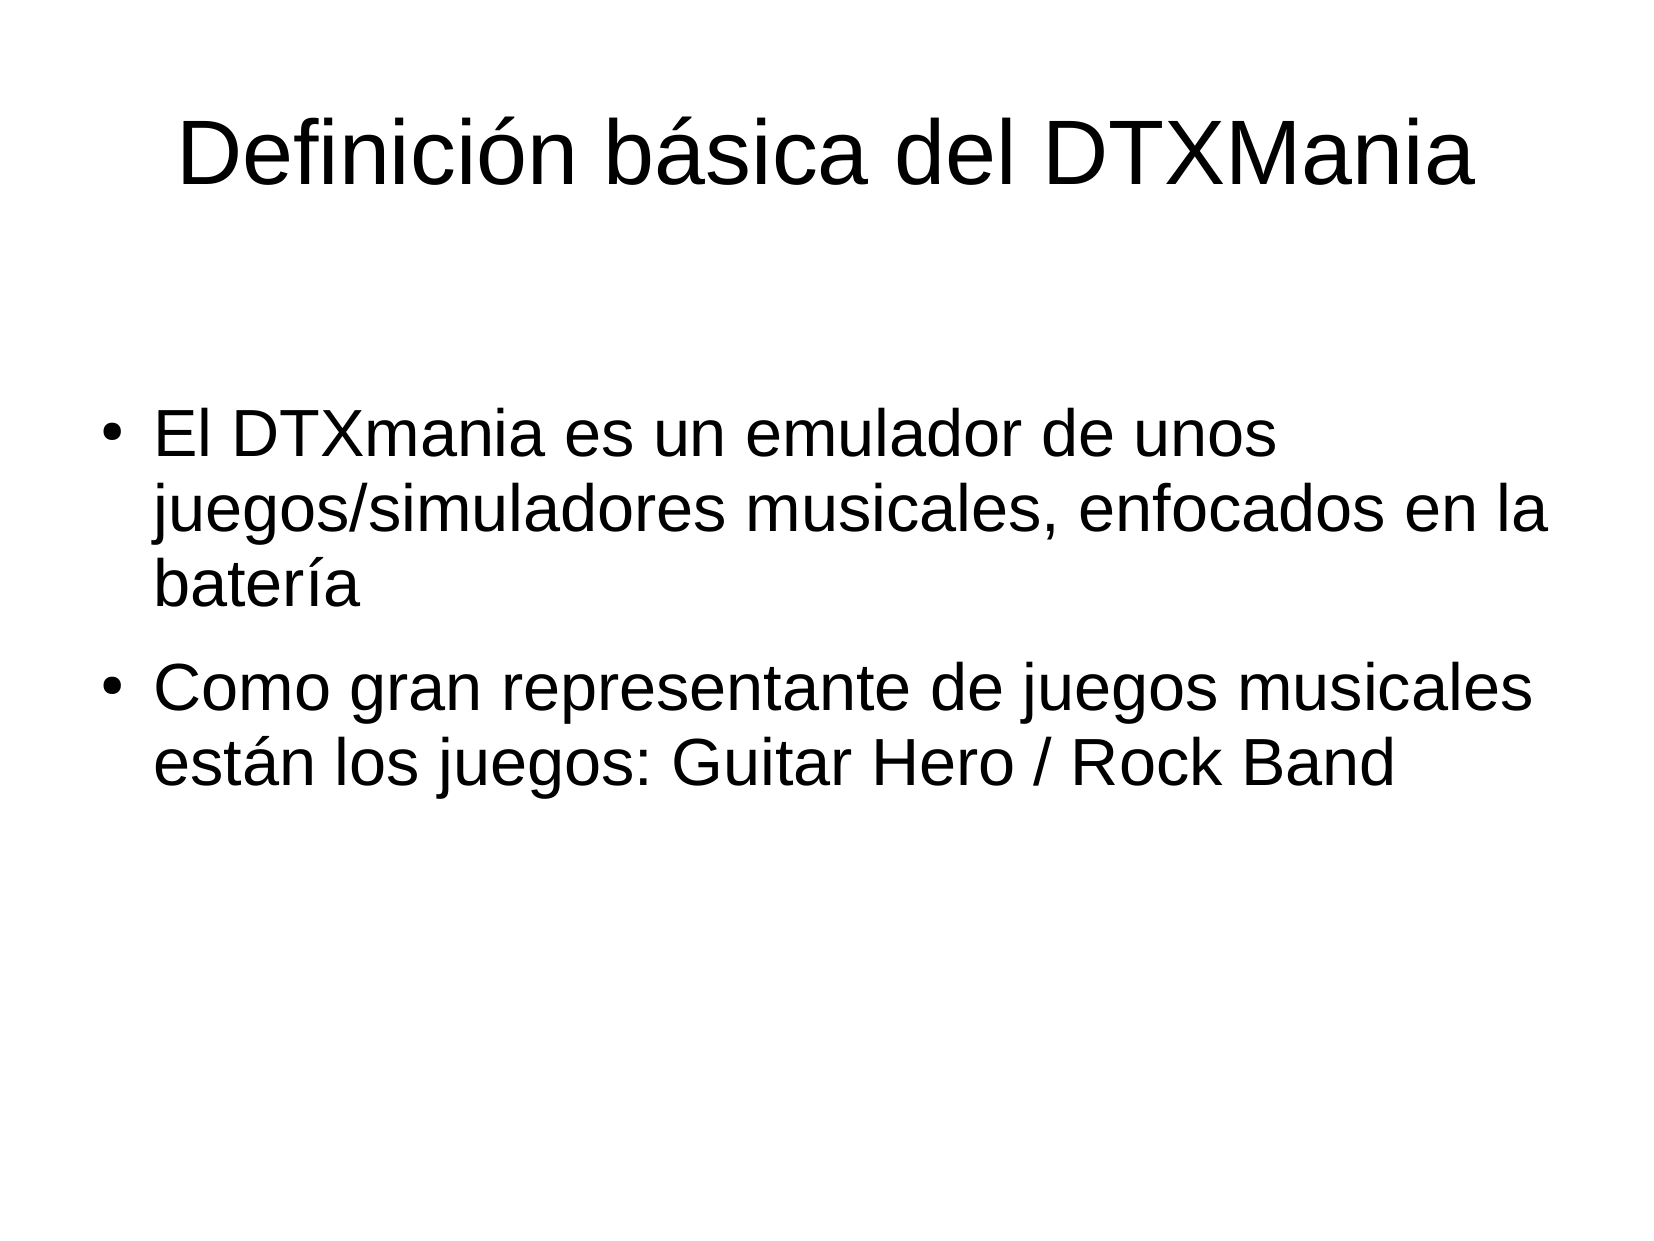

# Definición básica del DTXMania
El DTXmania es un emulador de unos juegos/simuladores musicales, enfocados en la batería
Como gran representante de juegos musicales están los juegos: Guitar Hero / Rock Band